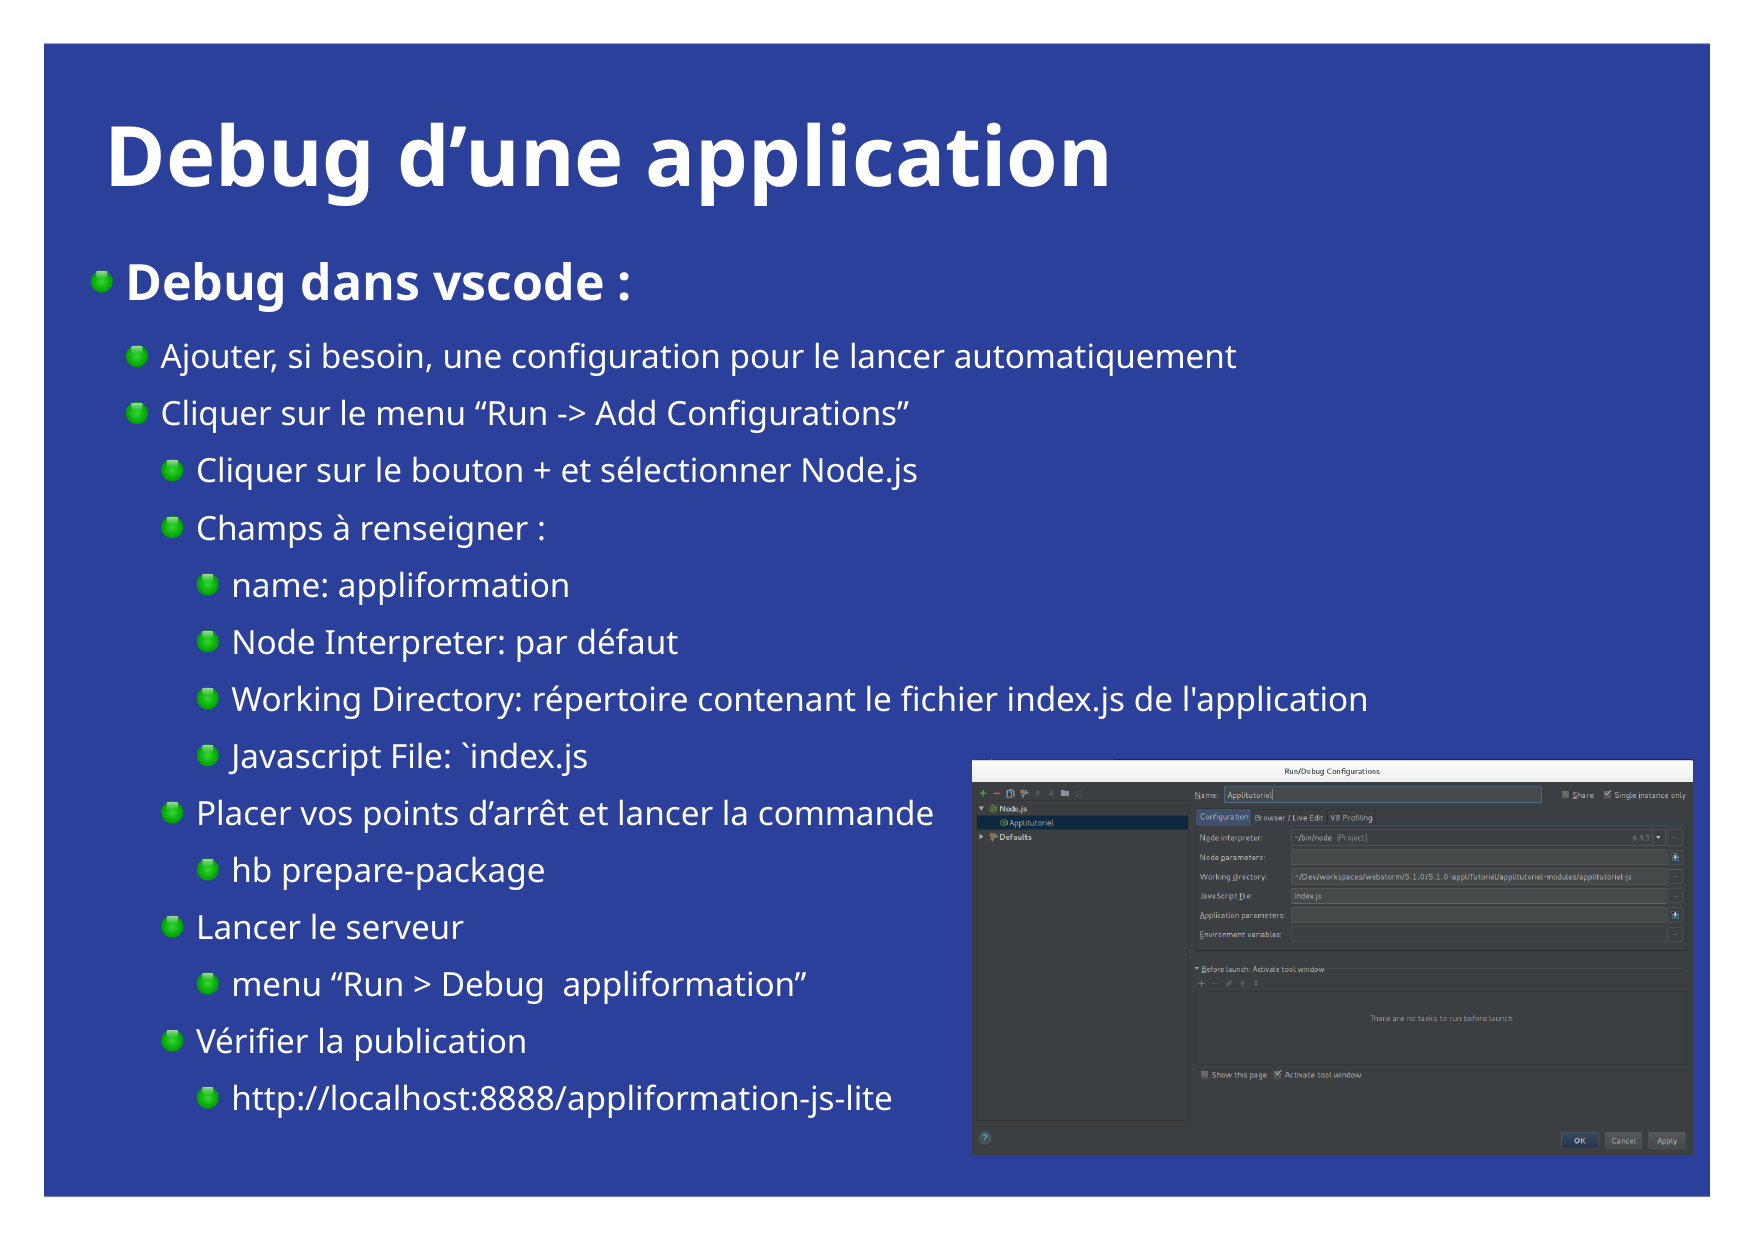

# Debug d’une application
Debug dans vscode :
Ajouter, si besoin, une configuration pour le lancer automatiquement
Cliquer sur le menu “Run -> Add Configurations”
Cliquer sur le bouton + et sélectionner Node.js
Champs à renseigner :
name: appliformation
Node Interpreter: par défaut
Working Directory: répertoire contenant le fichier index.js de l'application
Javascript File: `index.js
Placer vos points d’arrêt et lancer la commande
hb prepare-package
Lancer le serveur
menu “Run > Debug appliformation”
Vérifier la publication
http://localhost:8888/appliformation-js-lite